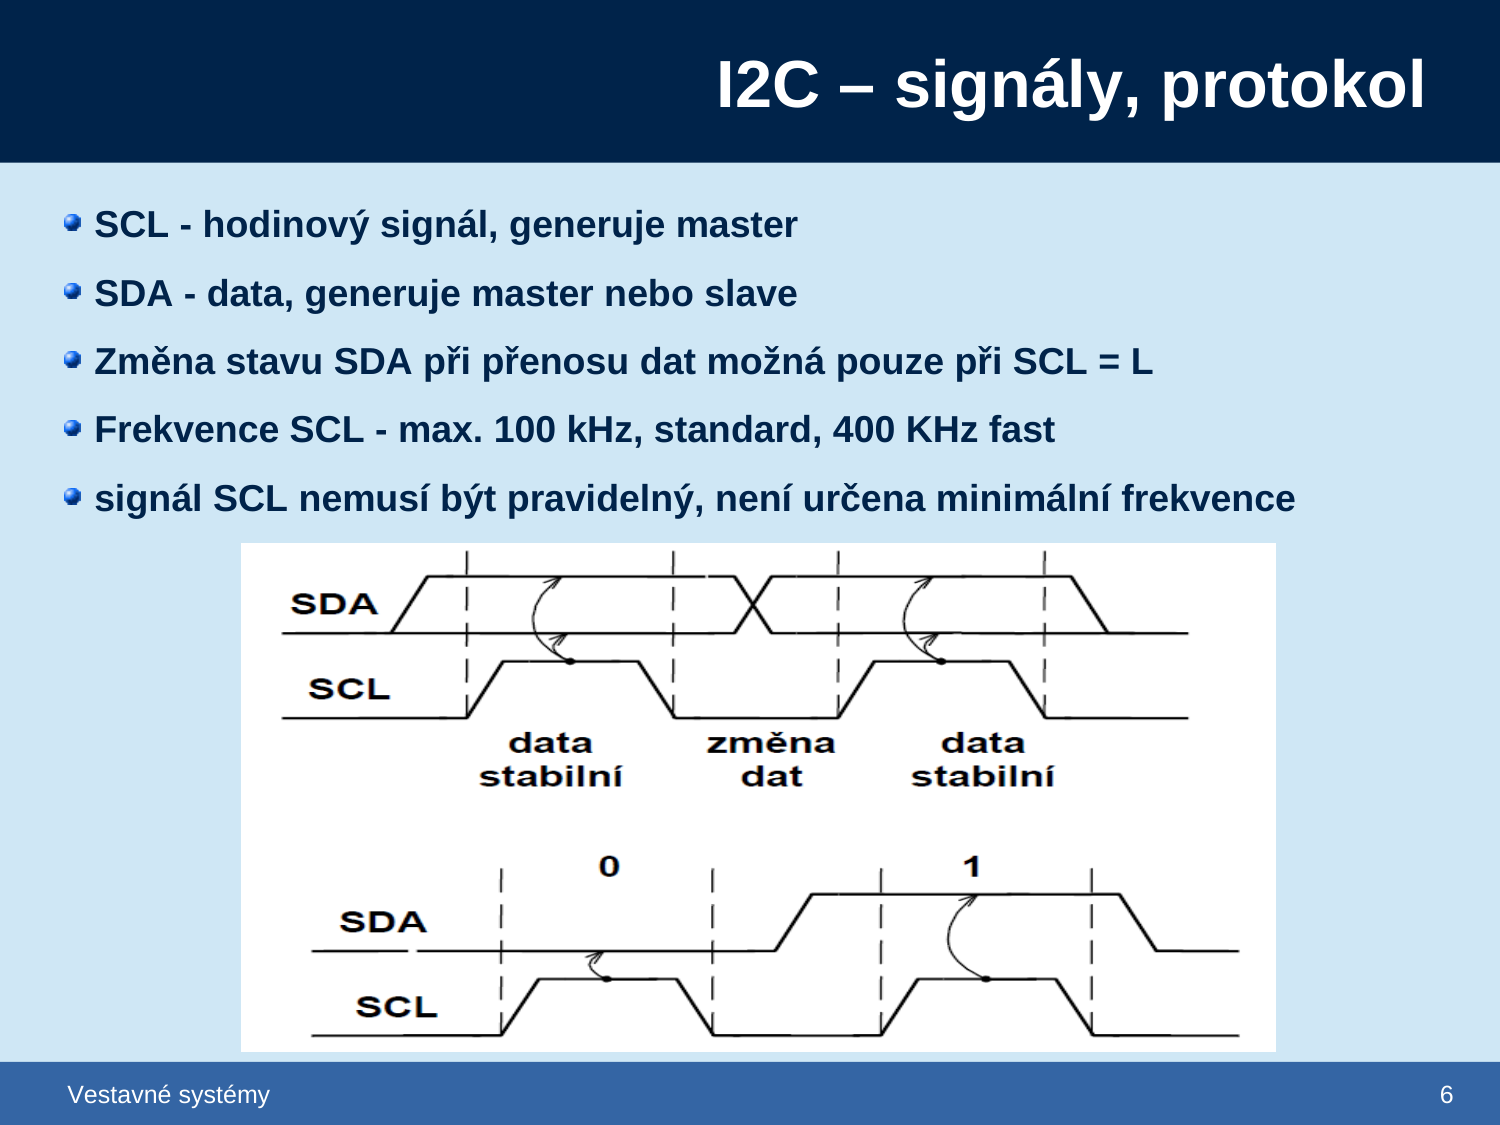

# I2C – signály, protokol
SCL - hodinový signál, generuje master
SDA - data, generuje master nebo slave
Změna stavu SDA při přenosu dat možná pouze při SCL = L
Frekvence SCL - max. 100 kHz, standard, 400 KHz fast
signál SCL nemusí být pravidelný, není určena minimální frekvence